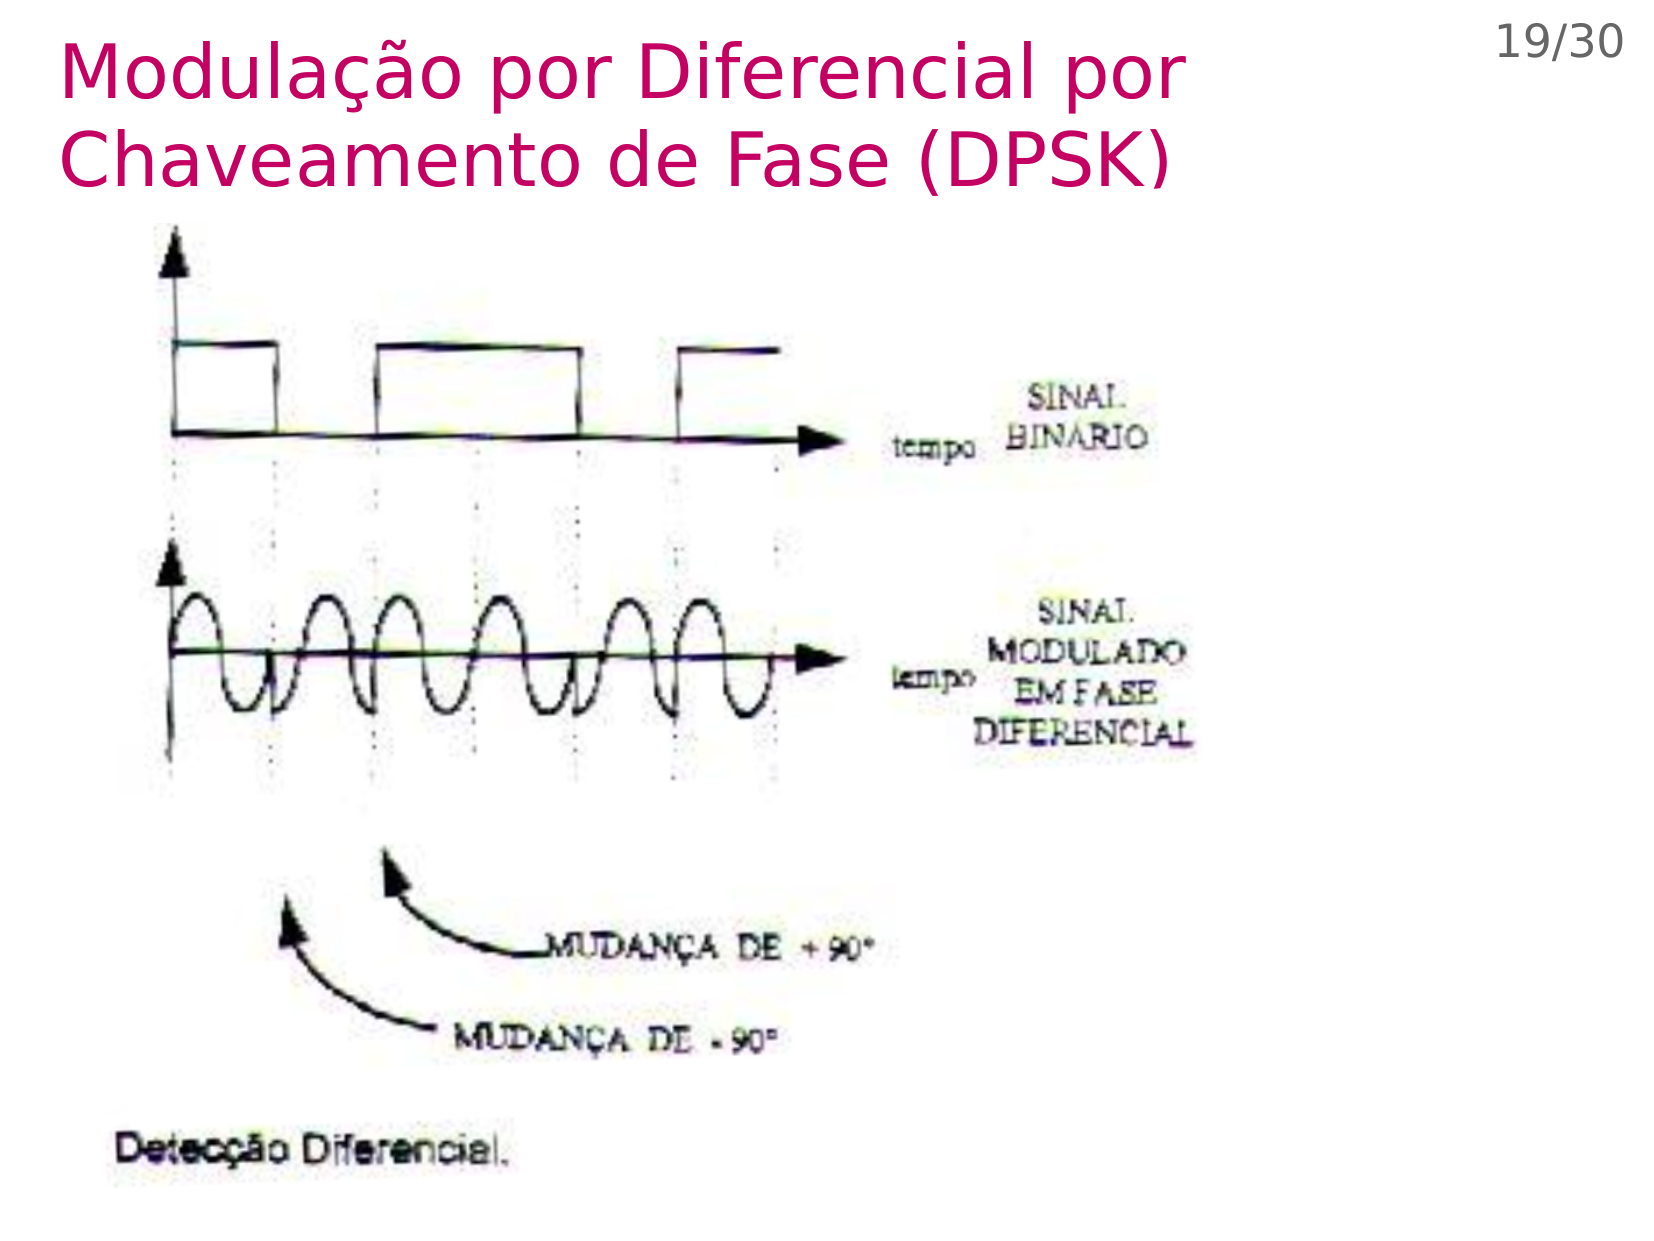

19
# Modulação por Diferencial por Chaveamento de Fase (DPSK)